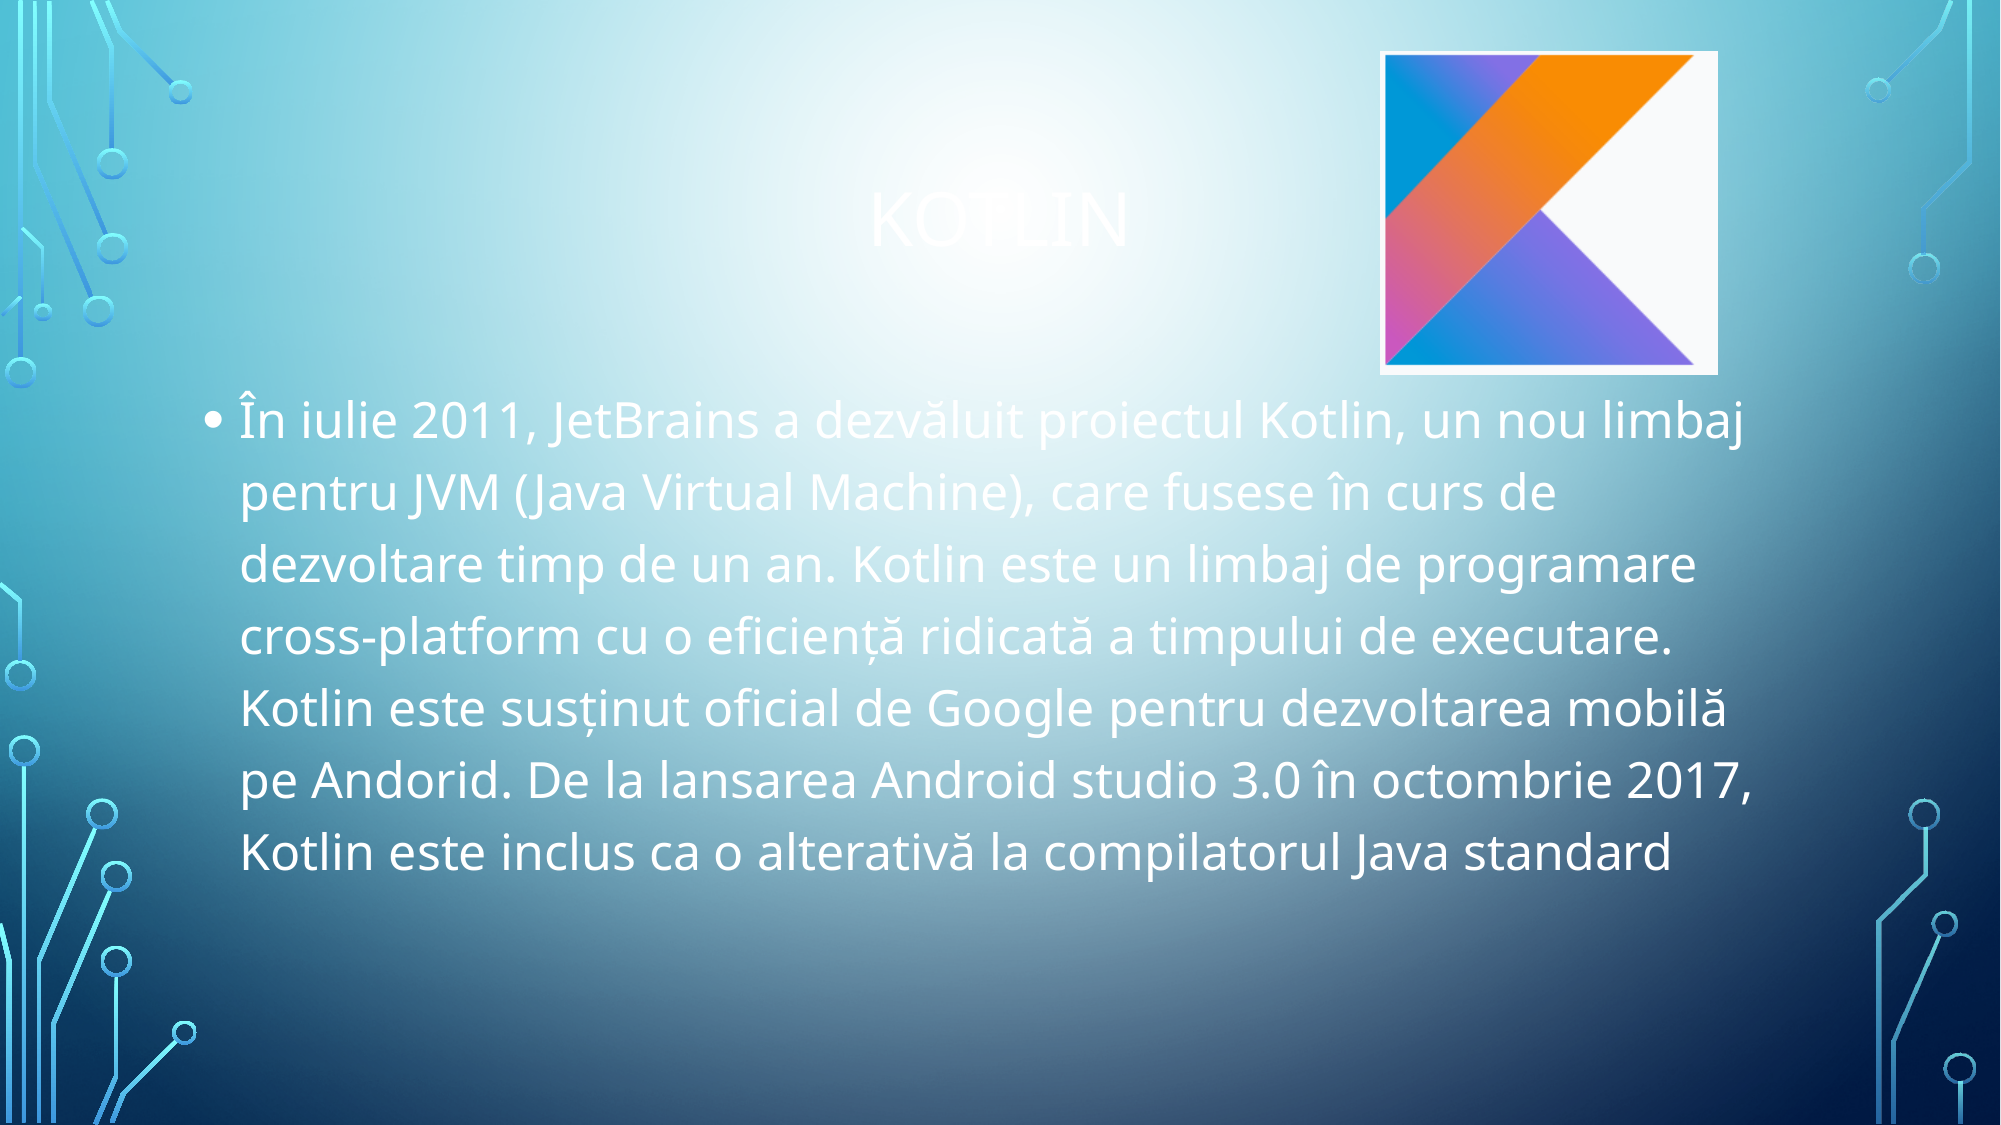

# Kotlin
În iulie 2011, JetBrains a dezvăluit proiectul Kotlin, un nou limbaj pentru JVM (Java Virtual Machine), care fusese în curs de dezvoltare timp de un an. Kotlin este un limbaj de programare cross-platform cu o eficiență ridicată a timpului de executare. Kotlin este susținut oficial de Google pentru dezvoltarea mobilă pe Andorid. De la lansarea Android studio 3.0 în octombrie 2017, Kotlin este inclus ca o alterativă la compilatorul Java standard